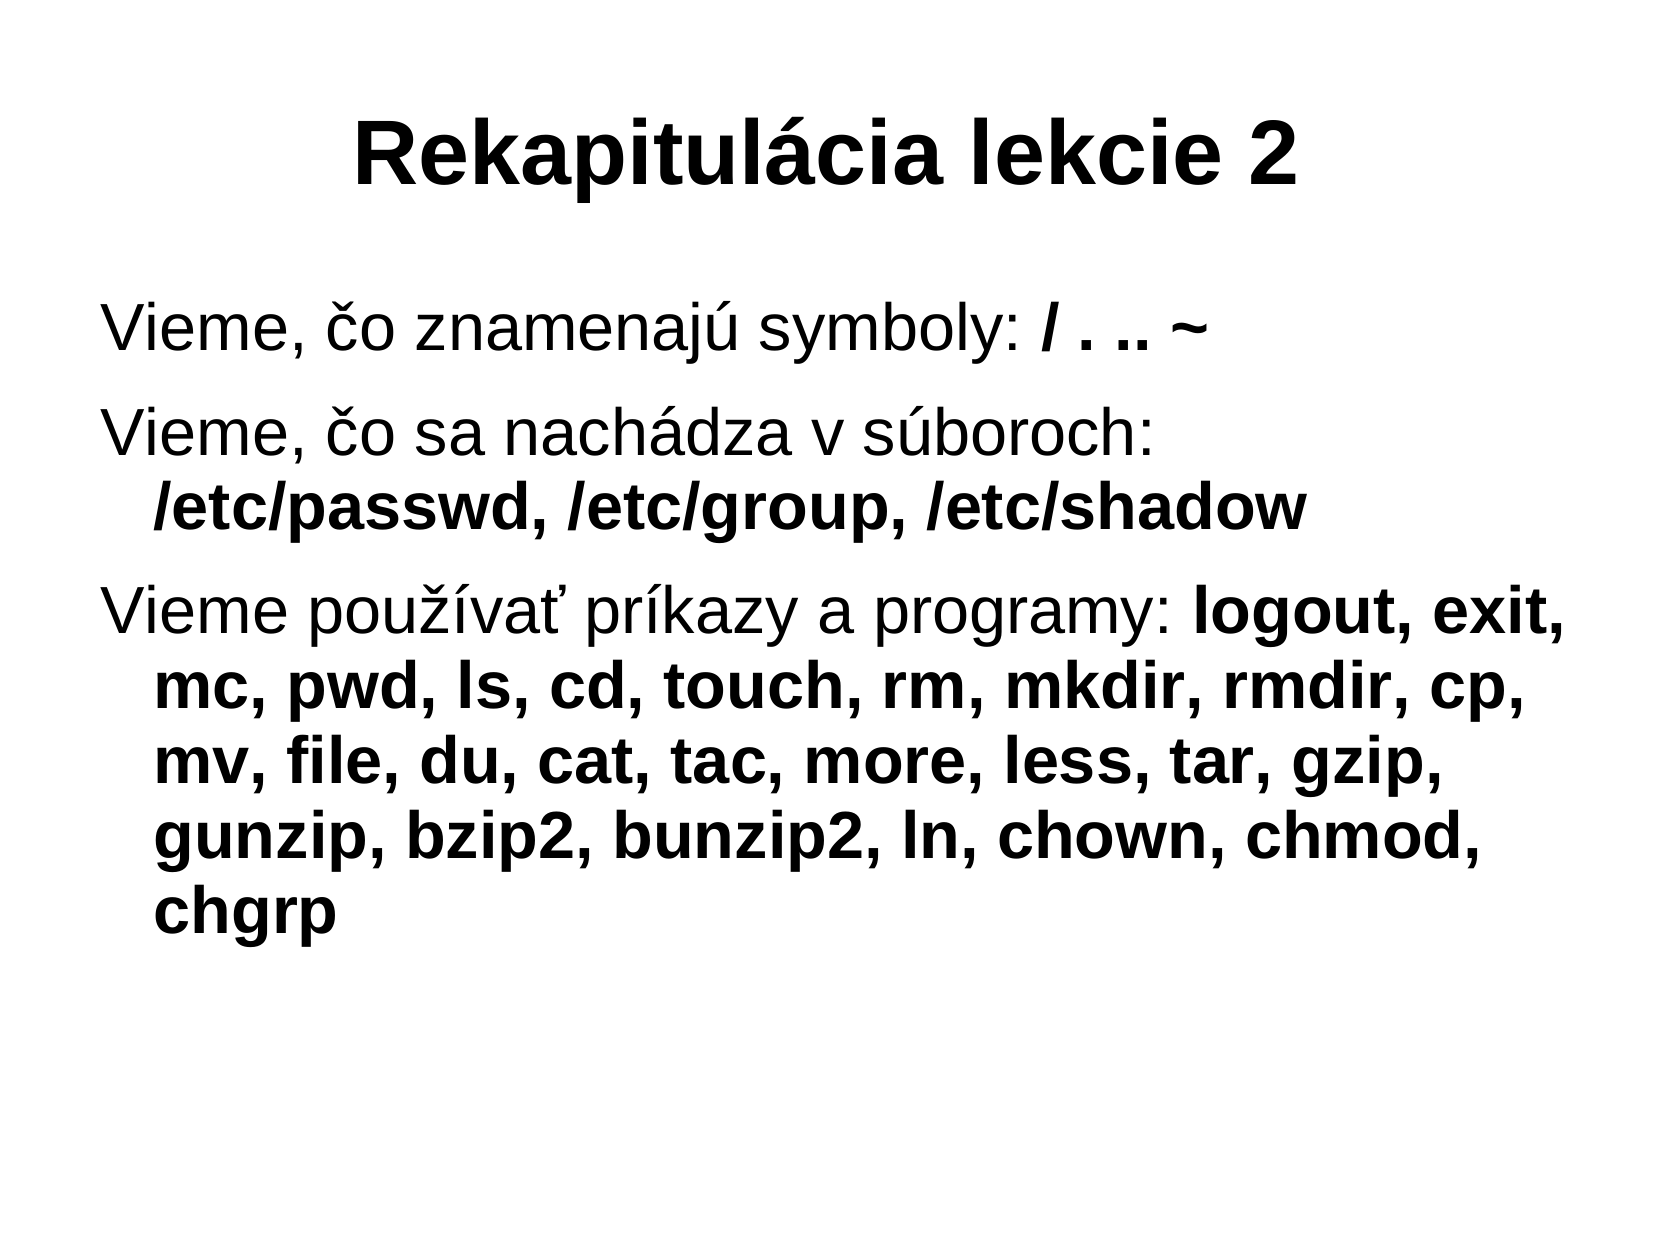

# Rekapitulácia lekcie 2
Vieme, čo znamenajú symboly: / . .. ~
Vieme, čo sa nachádza v súboroch: /etc/passwd, /etc/group, /etc/shadow
Vieme používať príkazy a programy: logout, exit, mc, pwd, ls, cd, touch, rm, mkdir, rmdir, cp, mv, file, du, cat, tac, more, less, tar, gzip, gunzip, bzip2, bunzip2, ln, chown, chmod, chgrp